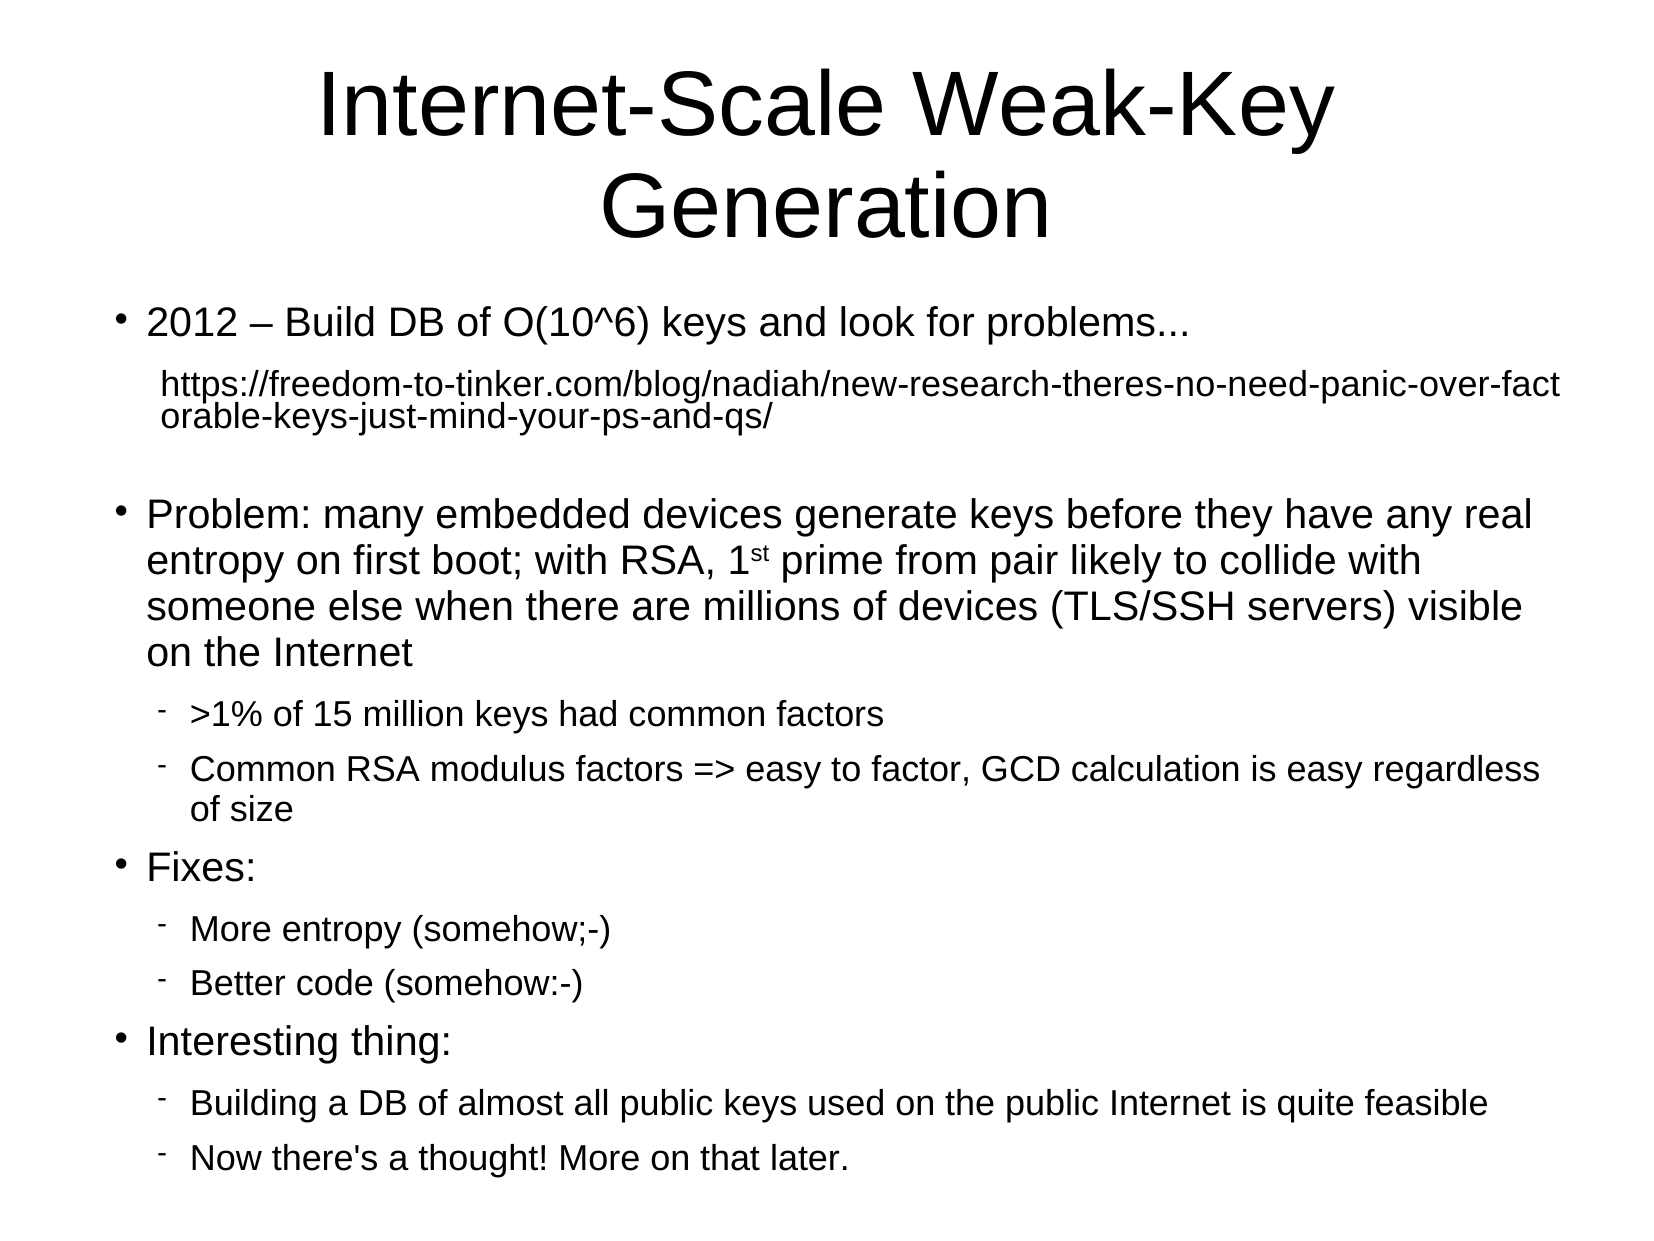

# Internet-Scale Weak-Key Generation
2012 – Build DB of O(10^6) keys and look for problems...
https://freedom-to-tinker.com/blog/nadiah/new-research-theres-no-need-panic-over-factorable-keys-just-mind-your-ps-and-qs/
Problem: many embedded devices generate keys before they have any real entropy on first boot; with RSA, 1st prime from pair likely to collide with someone else when there are millions of devices (TLS/SSH servers) visible on the Internet
>1% of 15 million keys had common factors
Common RSA modulus factors => easy to factor, GCD calculation is easy regardless of size
Fixes:
More entropy (somehow;-)
Better code (somehow:-)
Interesting thing:
Building a DB of almost all public keys used on the public Internet is quite feasible
Now there's a thought! More on that later.